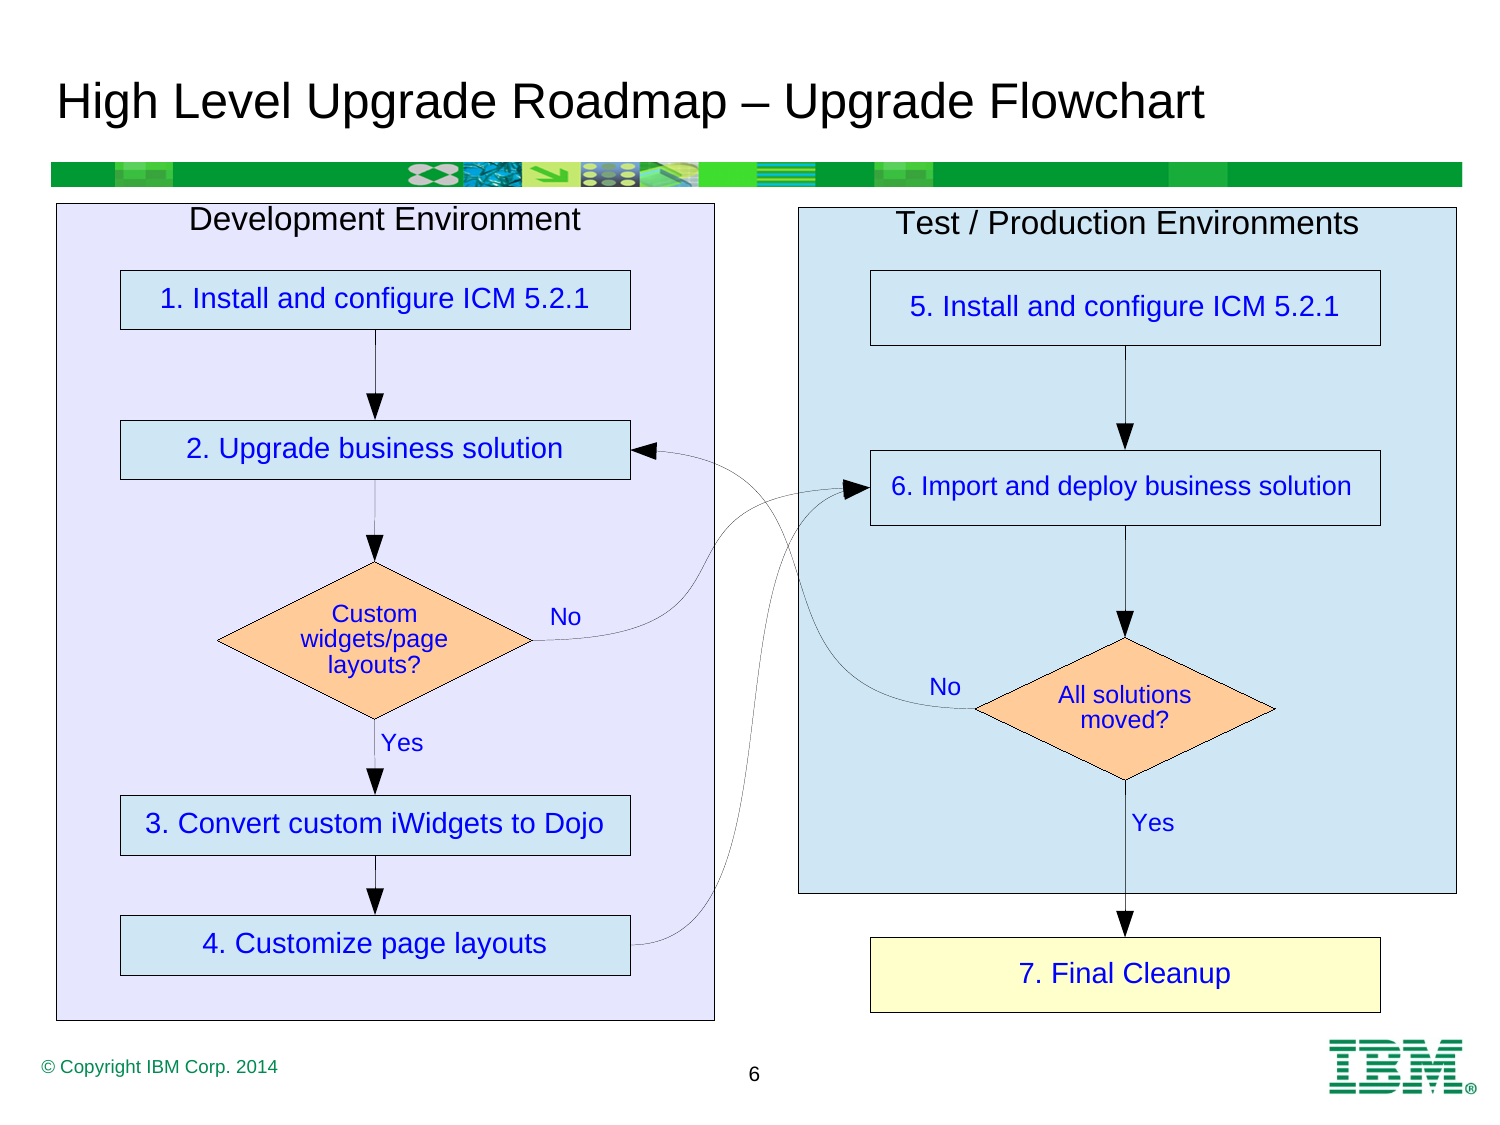

# High Level Upgrade Roadmap – Upgrade Flowchart
Development Environment
Test / Production Environments
1. Install and configure ICM 5.2.1
5. Install and configure ICM 5.2.1
2. Upgrade business solution
6. Import and deploy business solution
Custom widgets/page layouts?
No
All solutions moved?
No
Yes
3. Convert custom iWidgets to Dojo
Yes
4. Customize page layouts
7. Final Cleanup
6